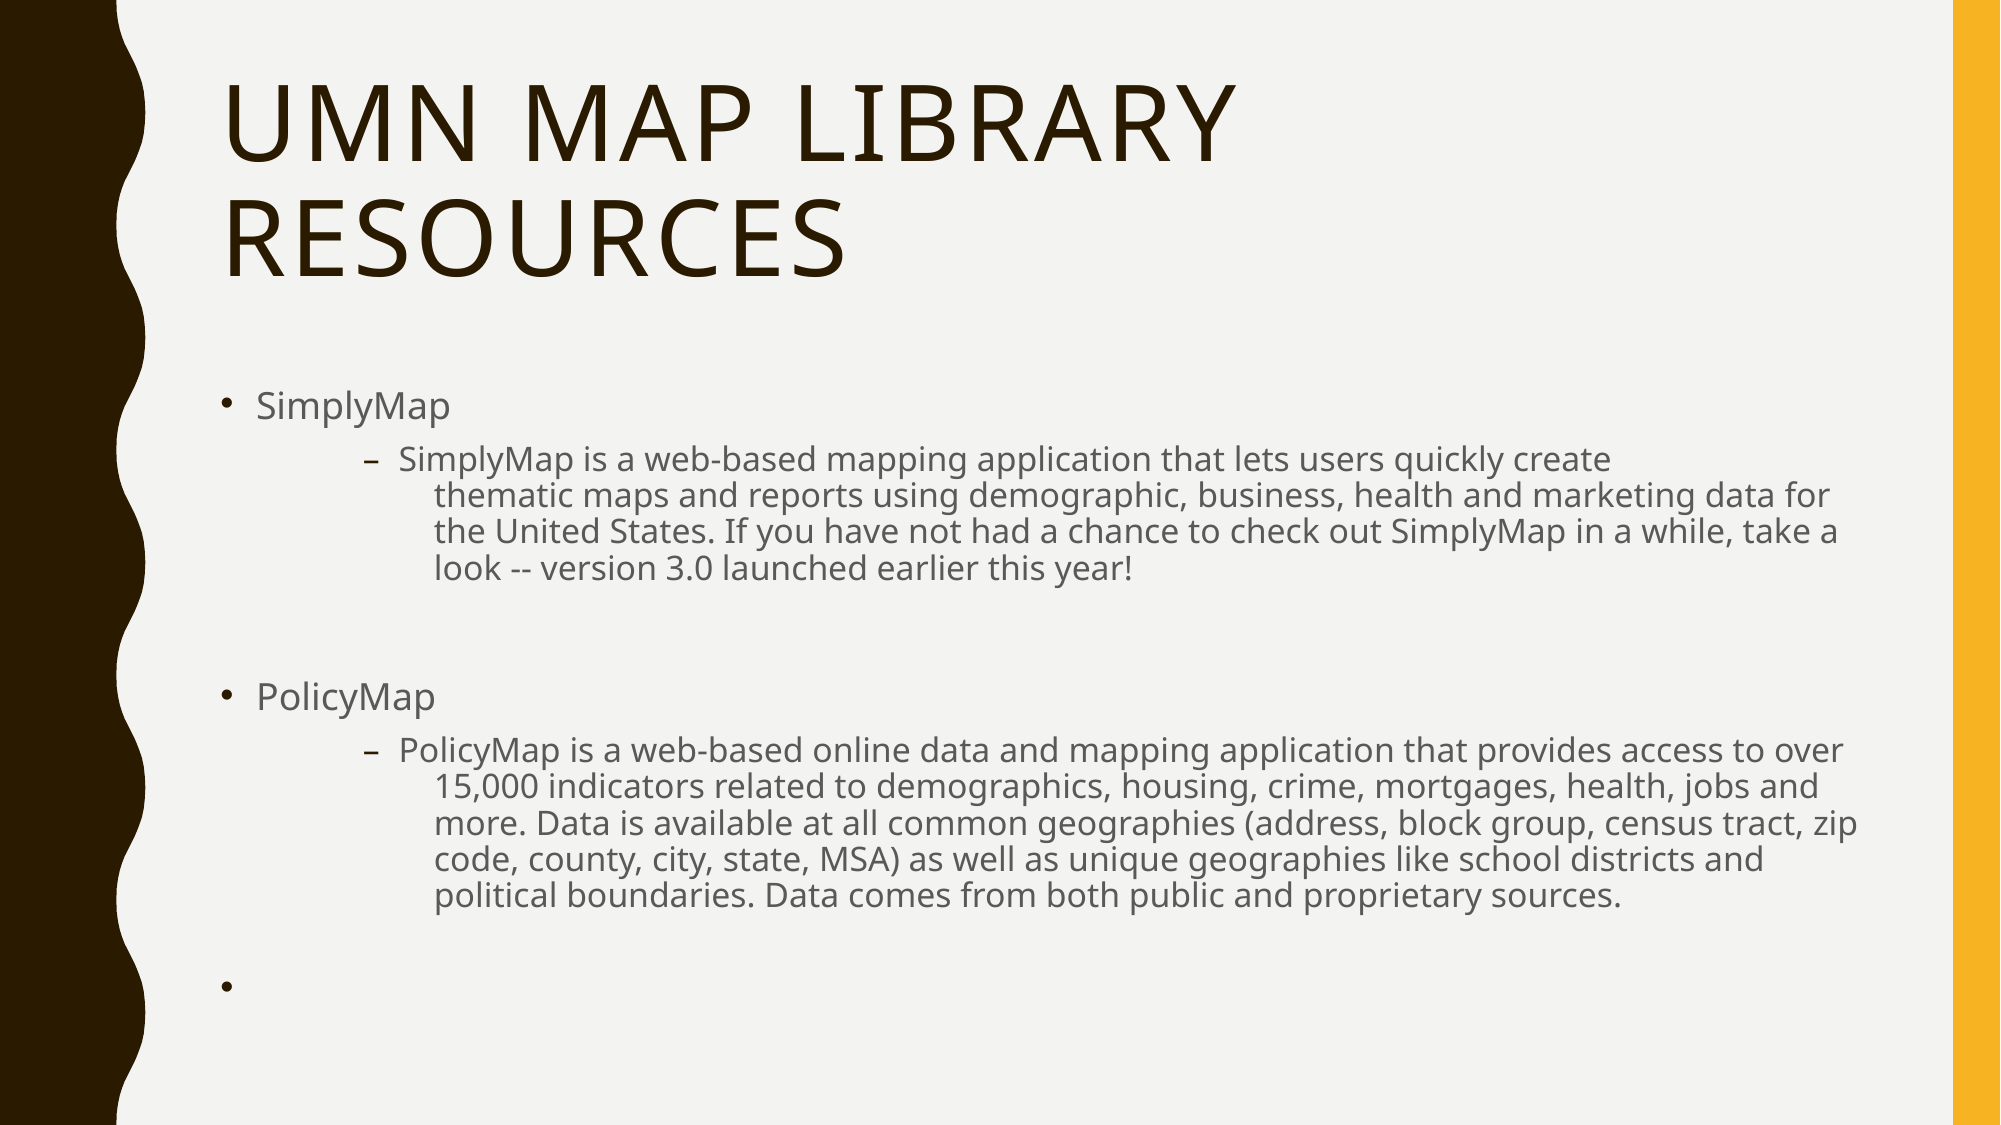

# UMN Map Library Resources
SimplyMap
SimplyMap is a web-based mapping application that lets users quickly create thematic maps and reports using demographic, business, health and marketing data for the United States. If you have not had a chance to check out SimplyMap in a while, take a look -- version 3.0 launched earlier this year!
PolicyMap
PolicyMap is a web-based online data and mapping application that provides access to over 15,000 indicators related to demographics, housing, crime, mortgages, health, jobs and more. Data is available at all common geographies (address, block group, census tract, zip code, county, city, state, MSA) as well as unique geographies like school districts and political boundaries. Data comes from both public and proprietary sources.